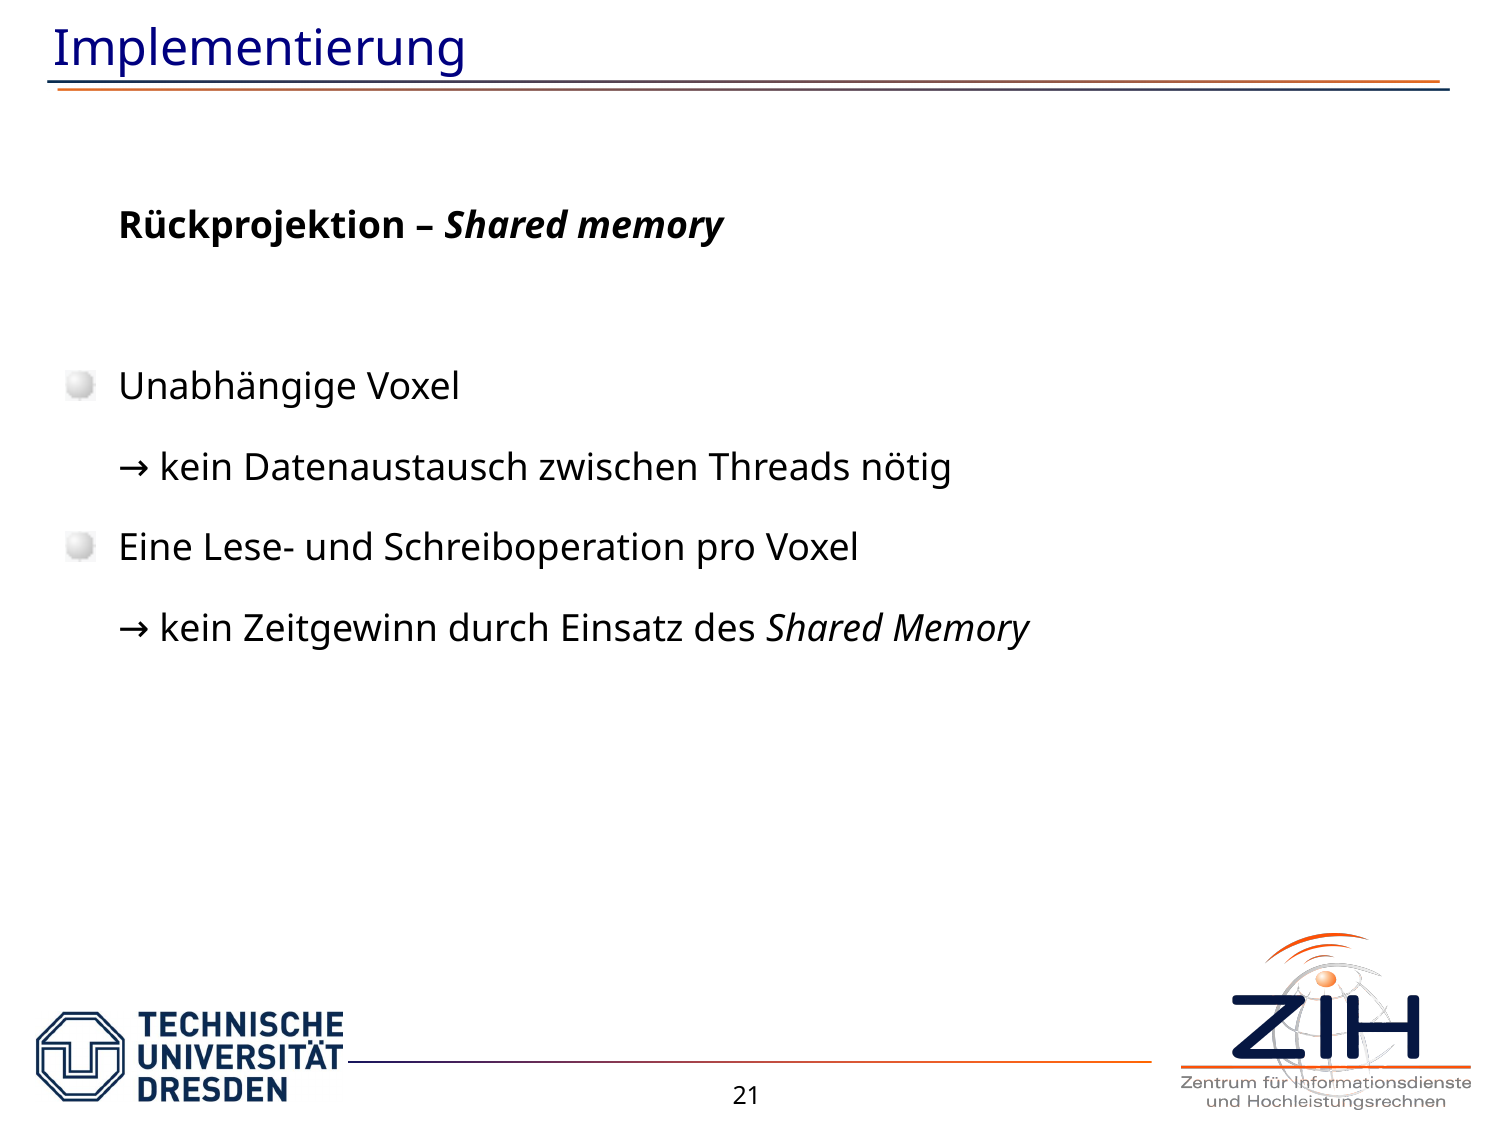

# Implementierung
Rückprojektion – Shared memory
Unabhängige Voxel
→ kein Datenaustausch zwischen Threads nötig
Eine Lese- und Schreiboperation pro Voxel
→ kein Zeitgewinn durch Einsatz des Shared Memory
21